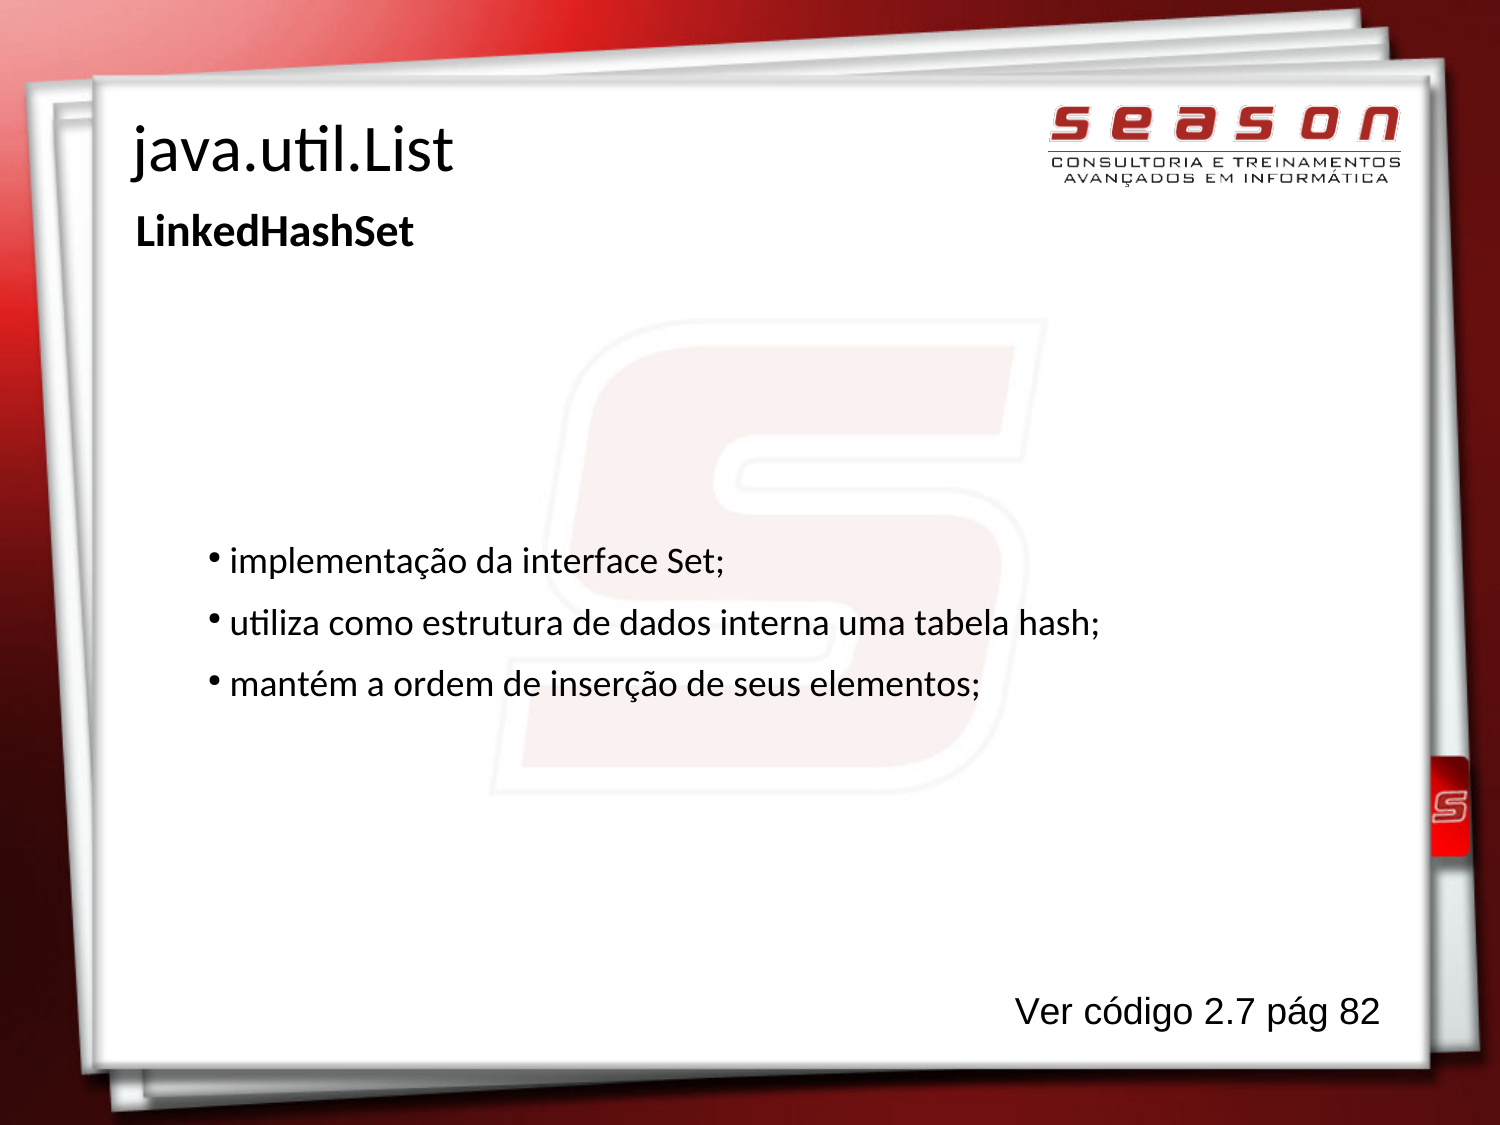

# java.util.List
LinkedHashSet
 implementação da interface Set;
 utiliza como estrutura de dados interna uma tabela hash;
 mantém a ordem de inserção de seus elementos;
Ver código 2.7 pág 82